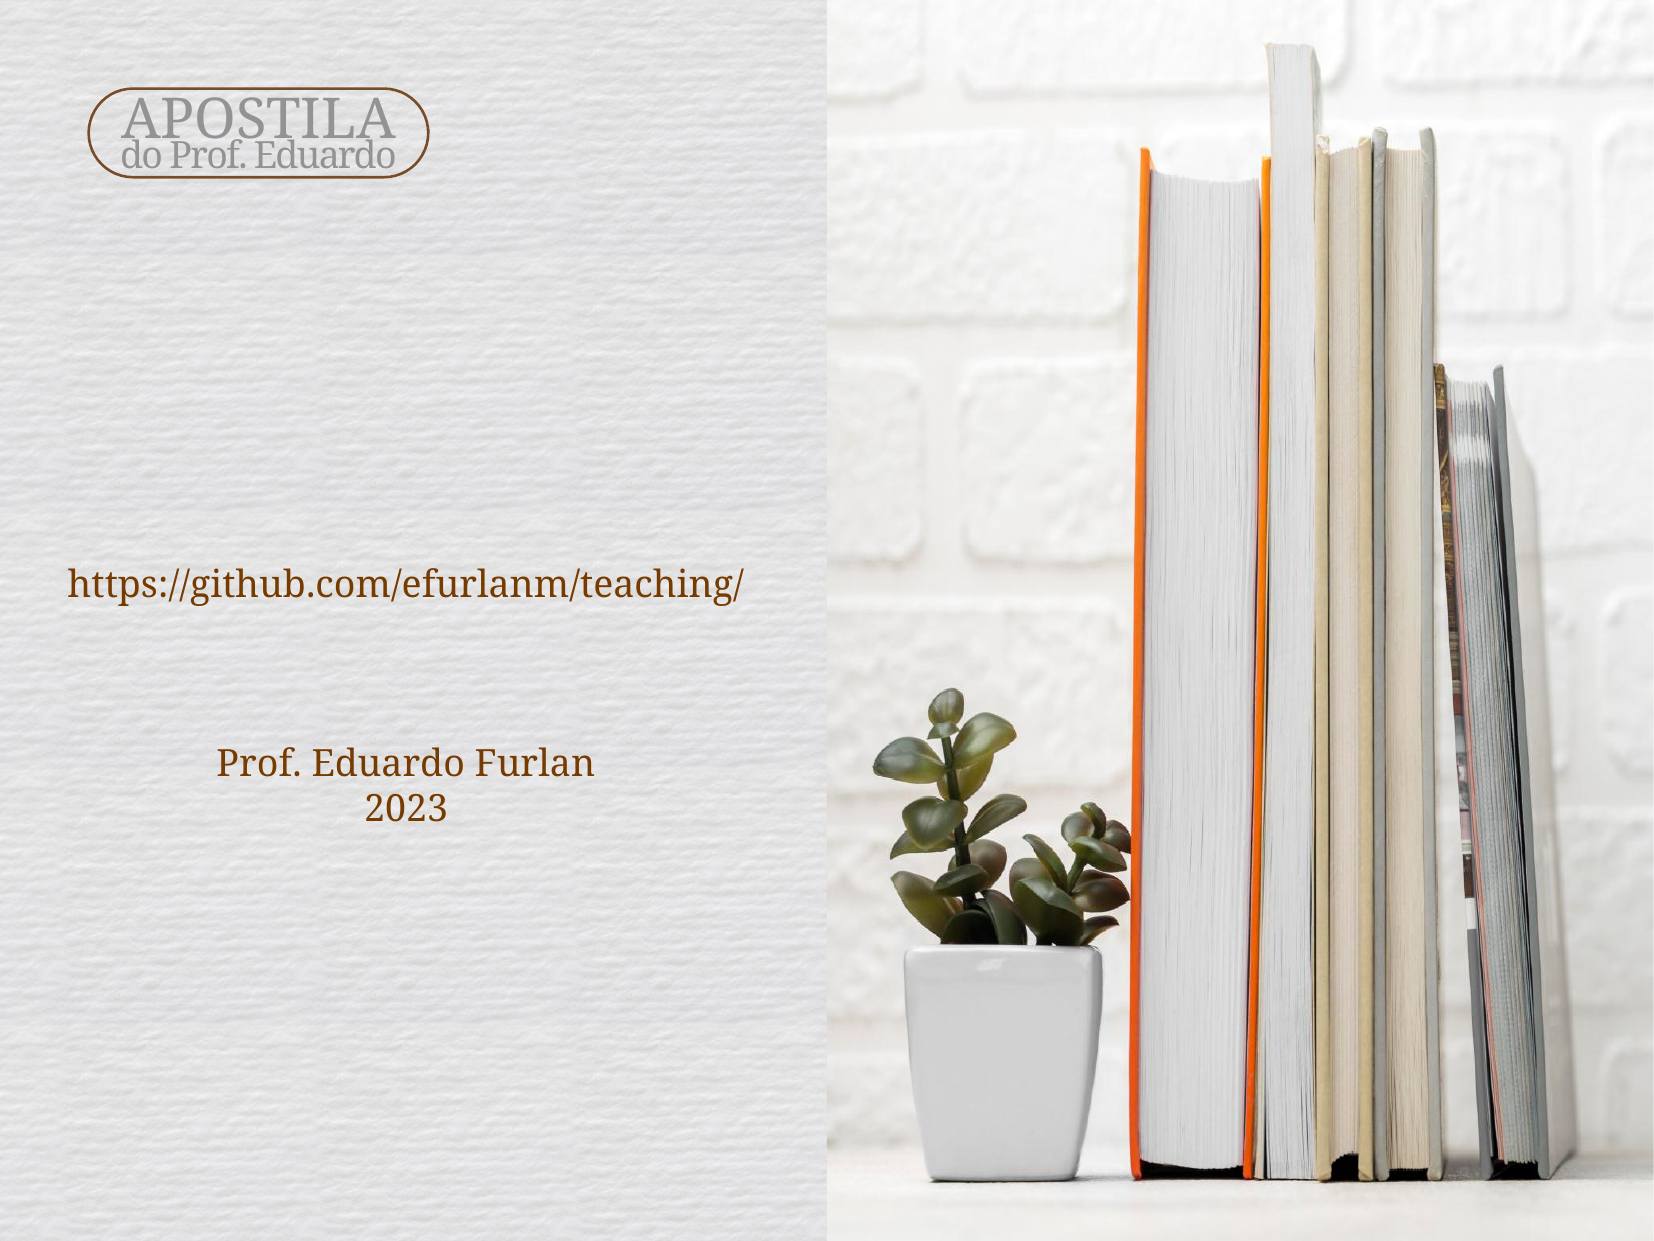

15
APOSTILA
do Prof. Eduardo
https://github.com/efurlanm/teaching/
Prof. Eduardo Furlan
2023